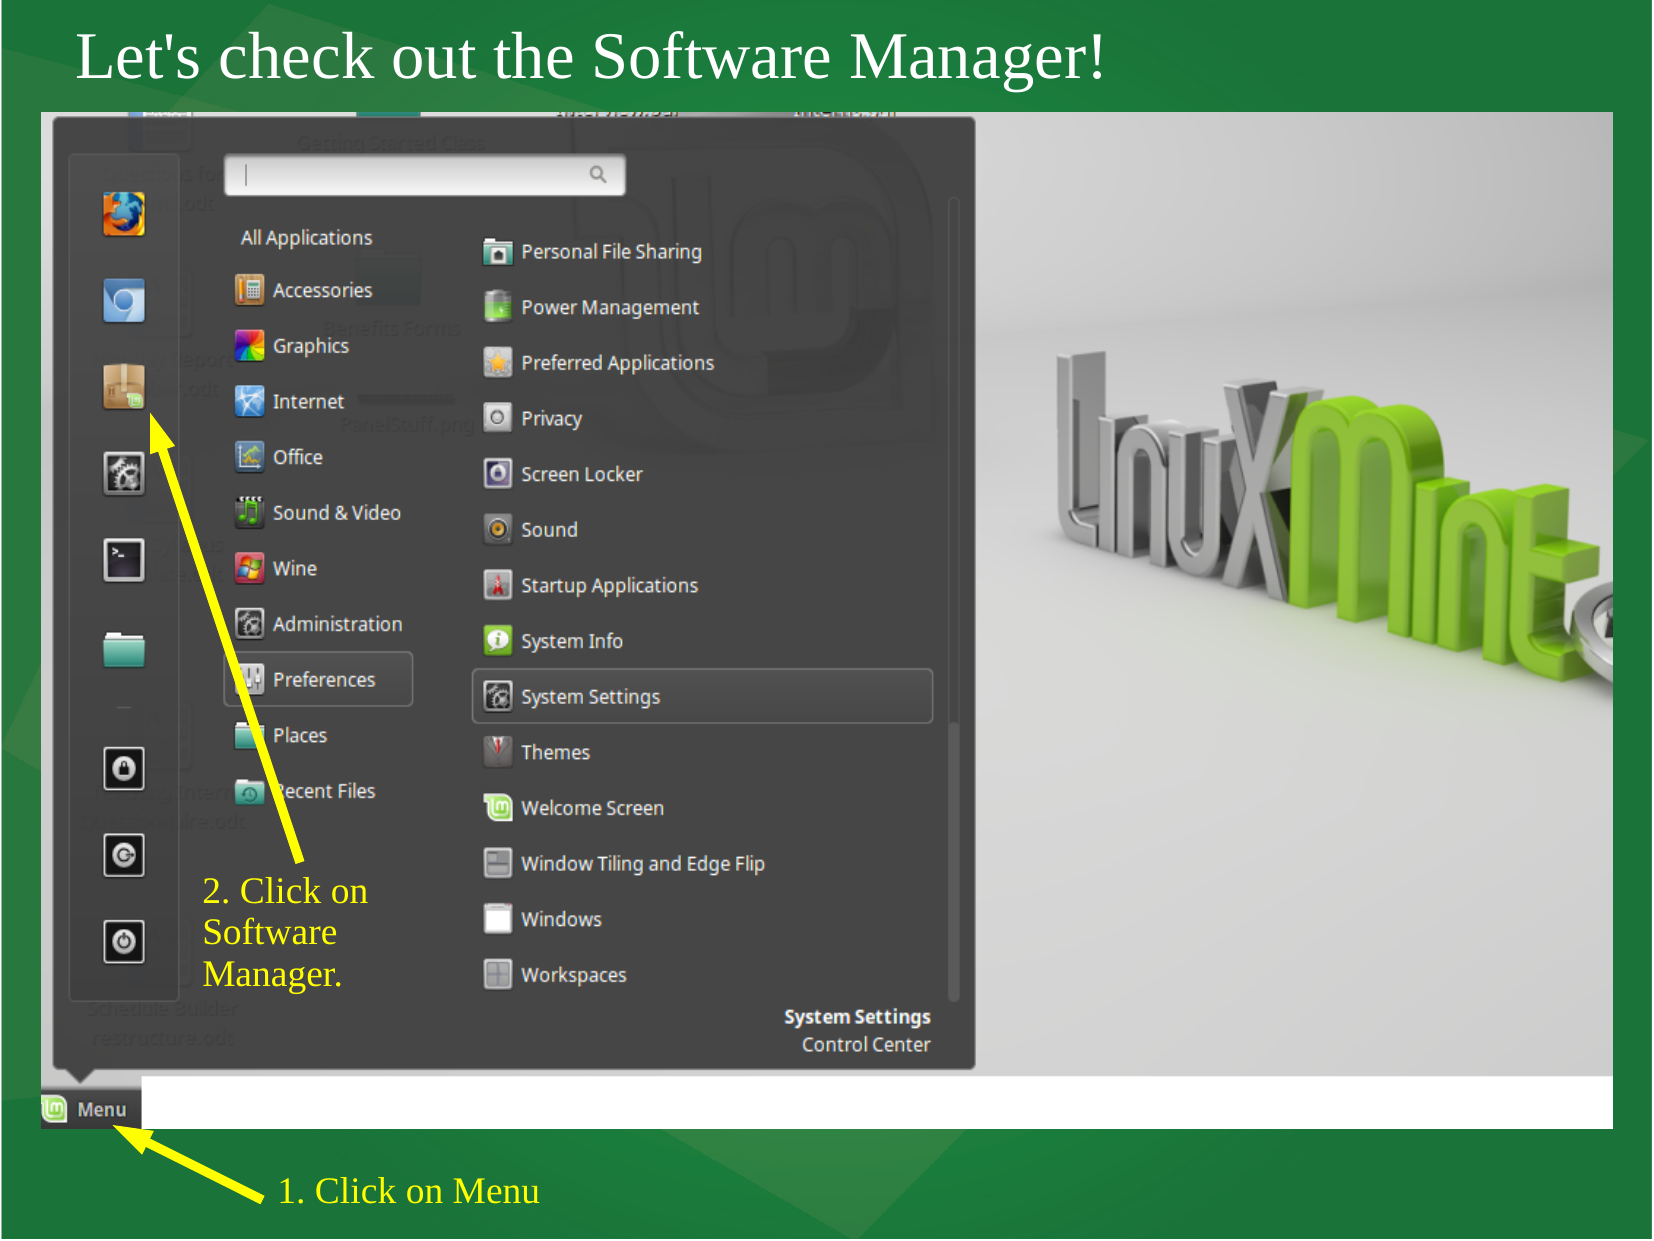

# Let's check out the Software Manager!
2. Click on Software Manager.
1. Click on Menu